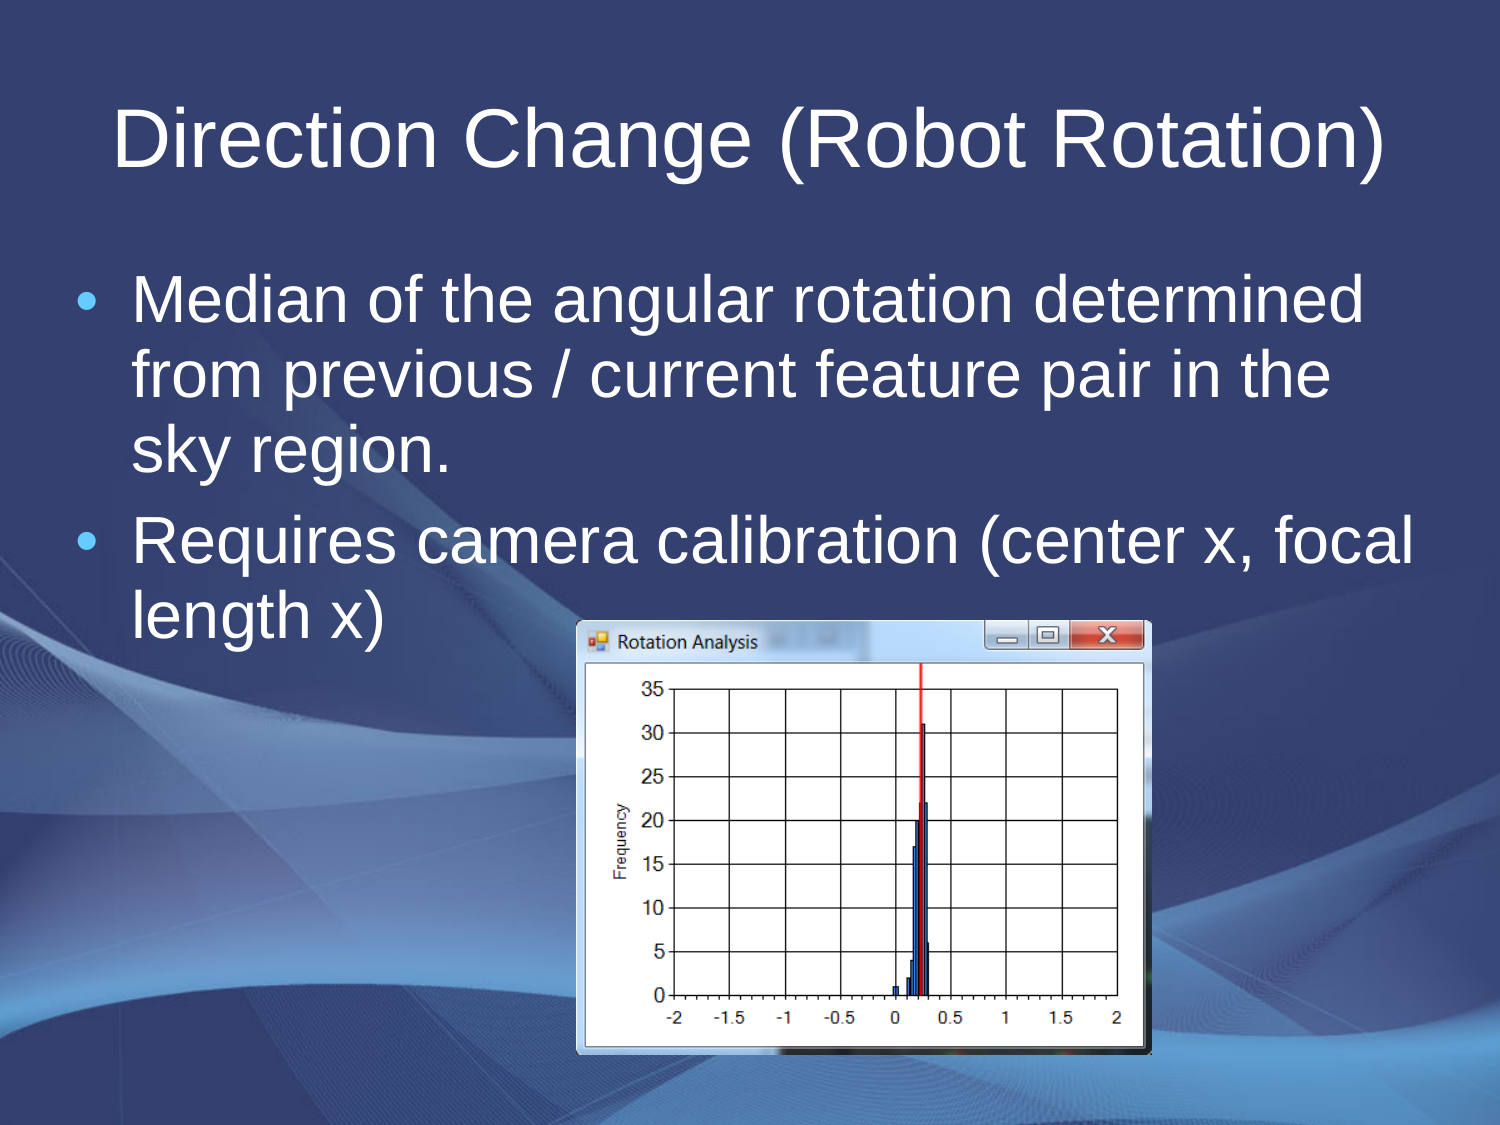

# Direction Change (Robot Rotation)
Median of the angular rotation determined from previous / current feature pair in the sky region.
Requires camera calibration (center x, focal length x)